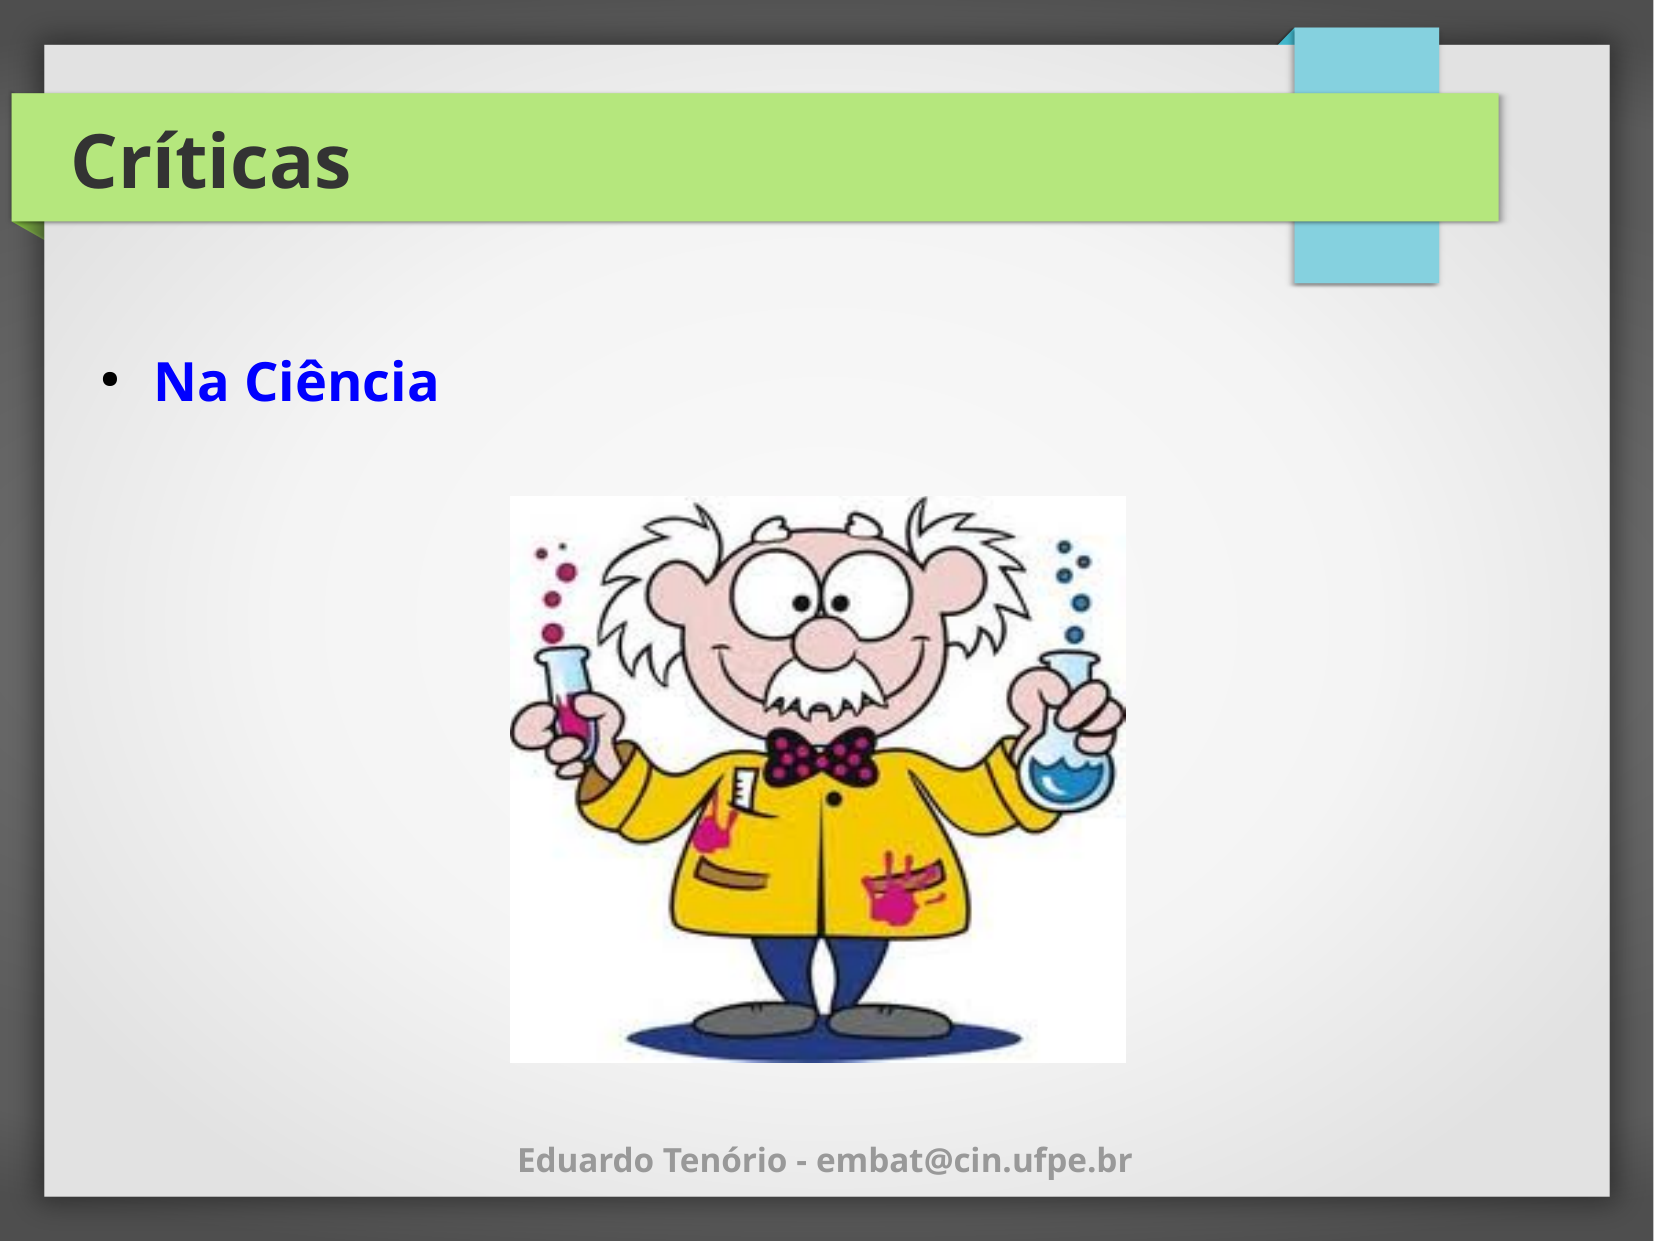

# Críticas
Na Ciência
Eduardo Tenório - embat@cin.ufpe.br